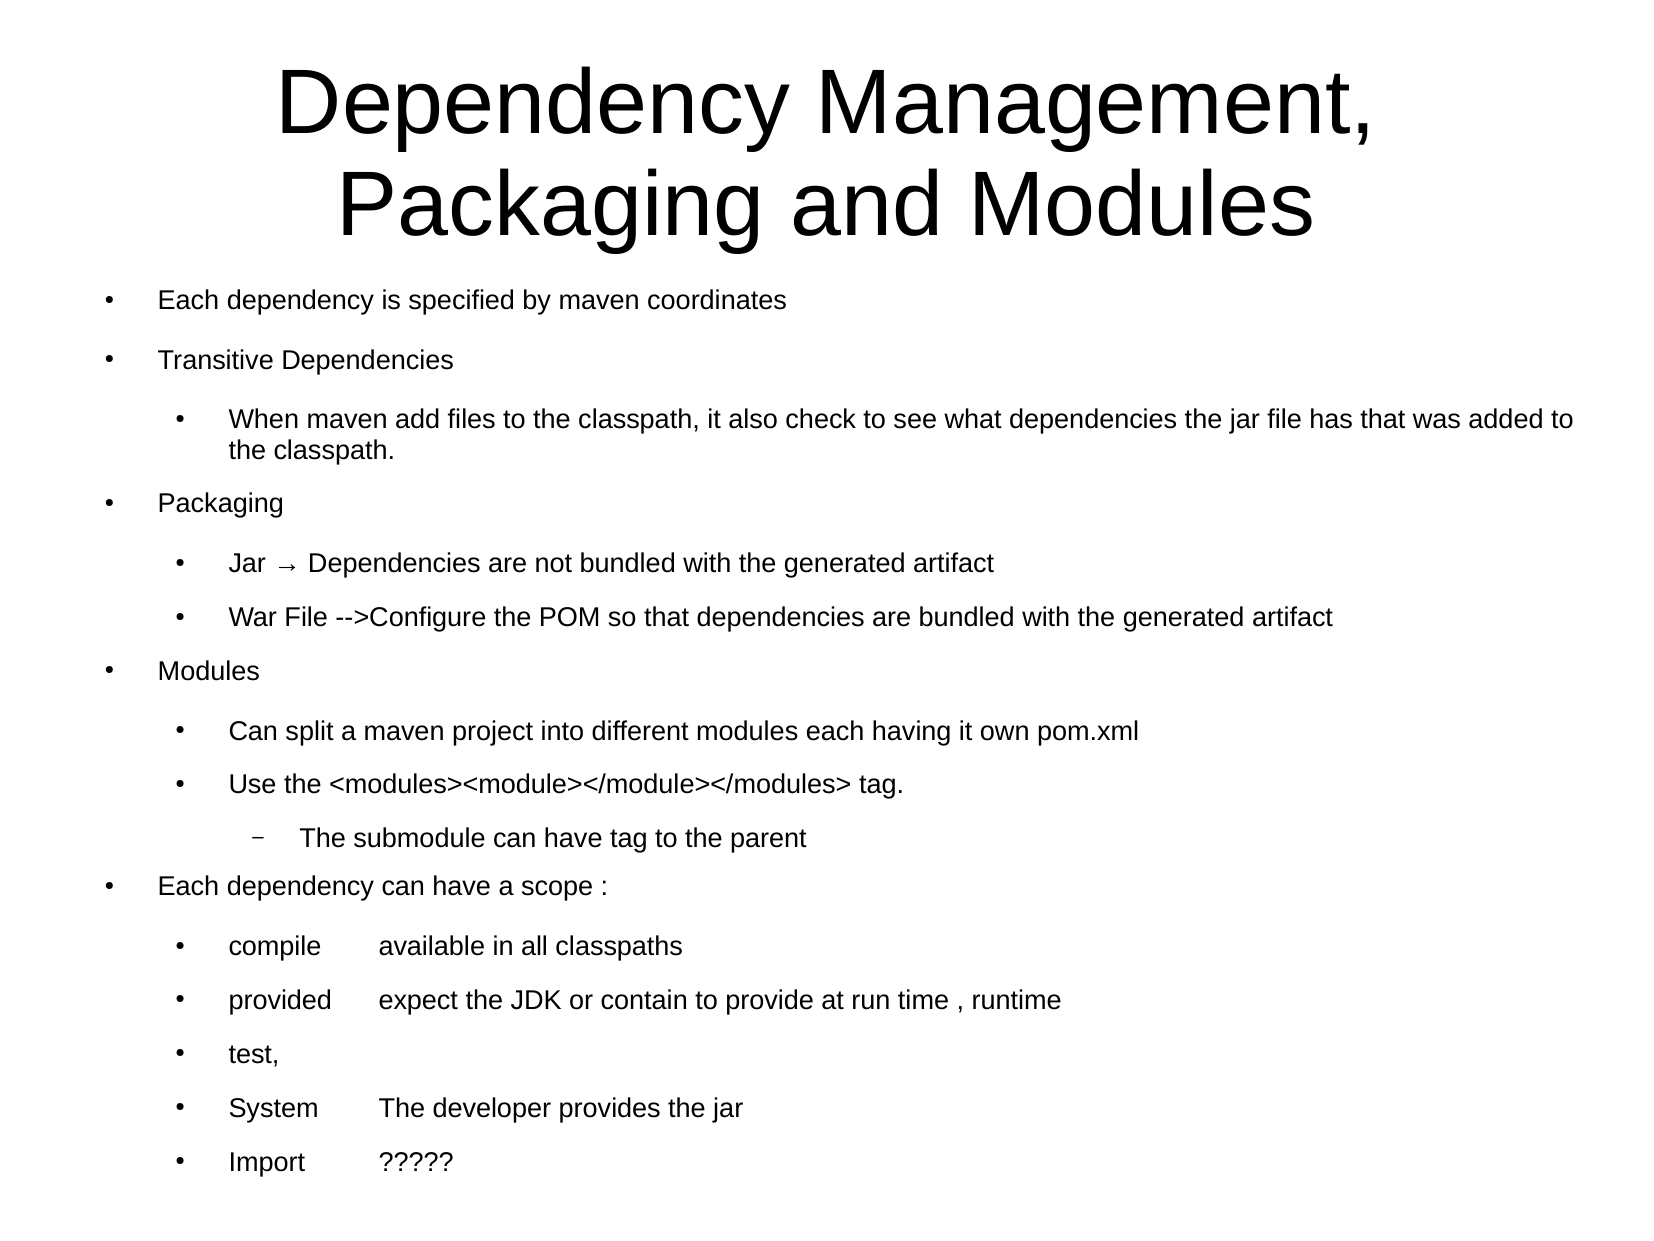

# Dependency Management, Packaging and Modules
Each dependency is specified by maven coordinates
Transitive Dependencies
When maven add files to the classpath, it also check to see what dependencies the jar file has that was added to the classpath.
Packaging
Jar → Dependencies are not bundled with the generated artifact
War File -->Configure the POM so that dependencies are bundled with the generated artifact
Modules
Can split a maven project into different modules each having it own pom.xml
Use the <modules><module></module></modules> tag.
The submodule can have tag to the parent
Each dependency can have a scope :
compile 	available in all classpaths
provided 	expect the JDK or contain to provide at run time , runtime
test,
System 	The developer provides the jar
Import	?????